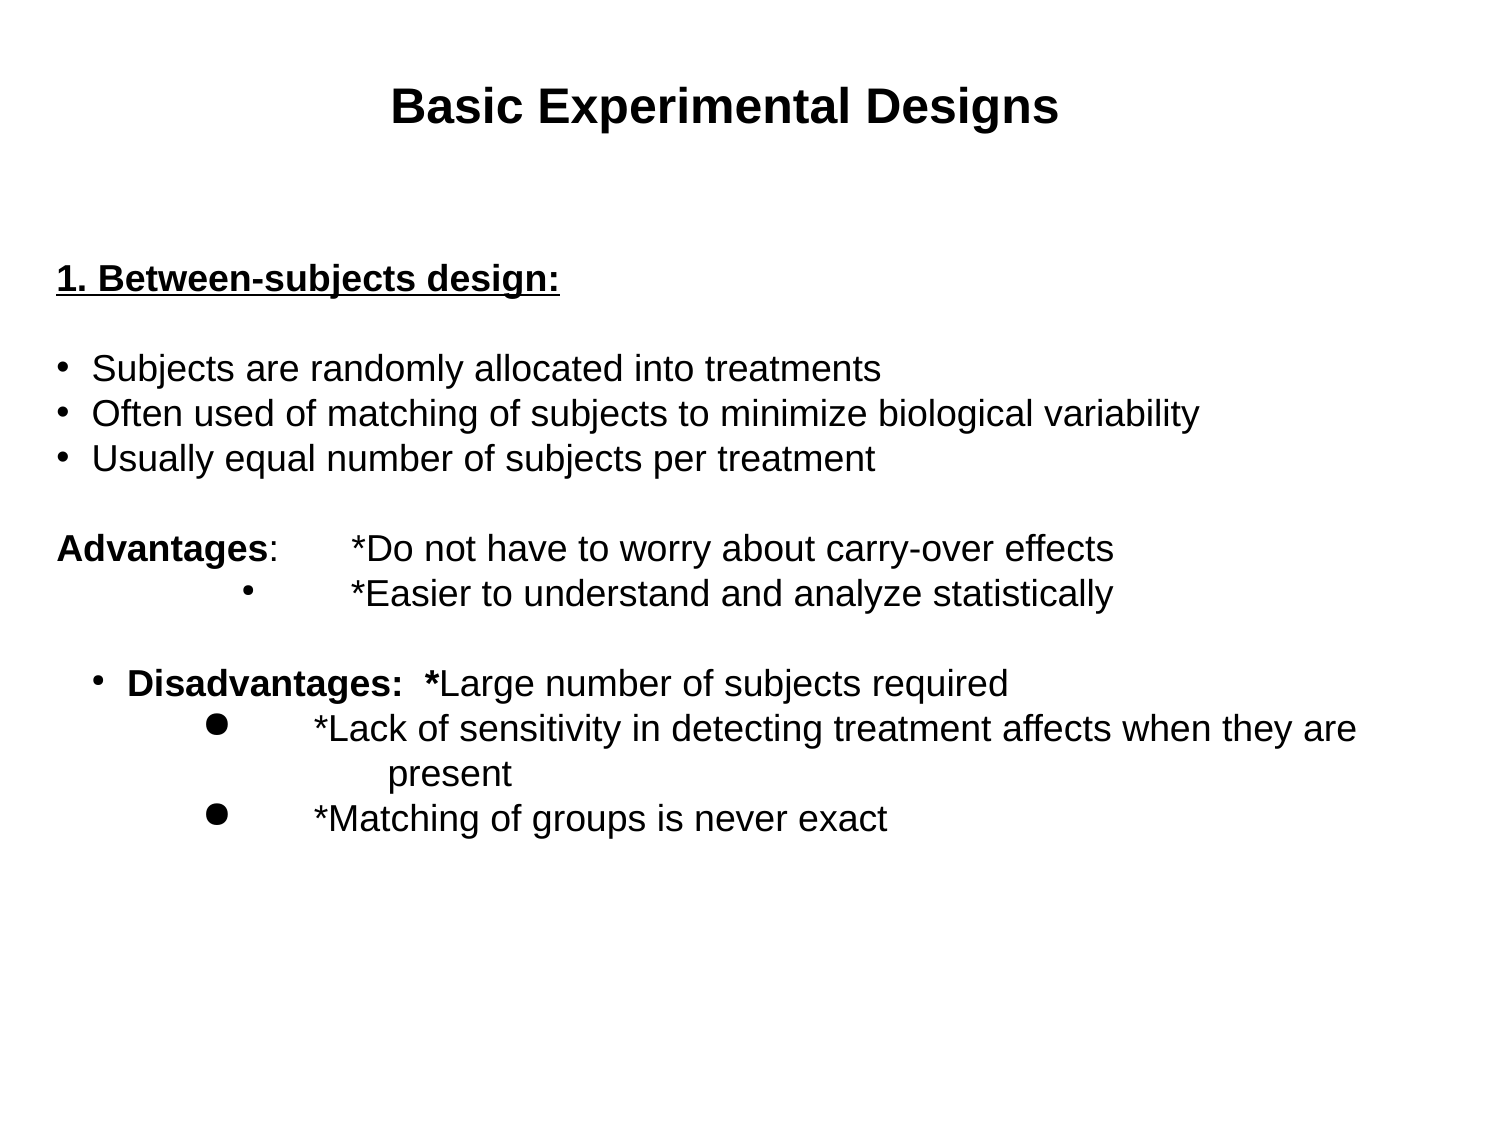

Basic Experimental Designs
1. Between-subjects design:
Subjects are randomly allocated into treatments
Often used of matching of subjects to minimize biological variability
Usually equal number of subjects per treatment
Advantages: 	*Do not have to worry about carry-over effects
	*Easier to understand and analyze statistically
Disadvantages:	*Large number of subjects required
	*Lack of sensitivity in detecting treatment affects when they are 	present
	*Matching of groups is never exact